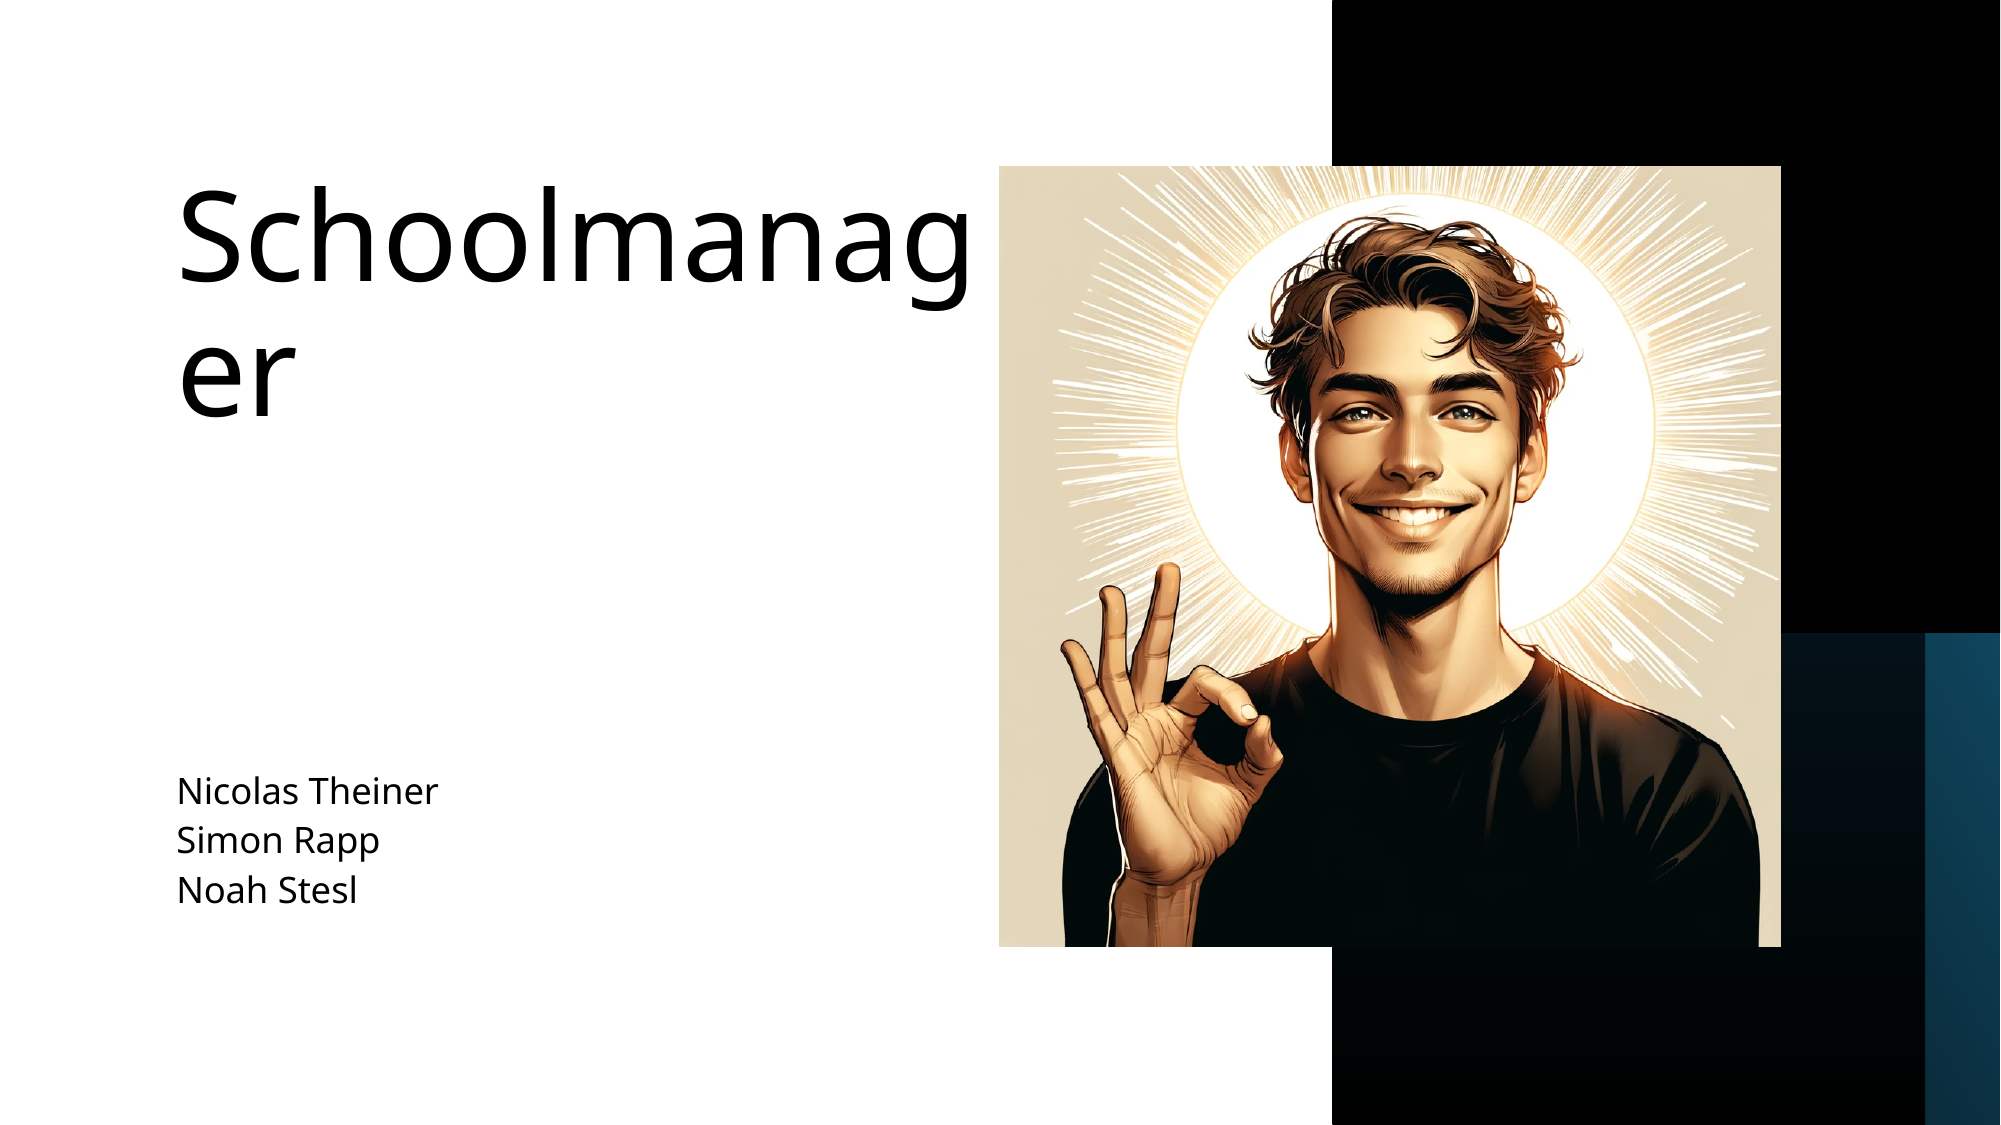

# Schoolmanager
Nicolas Theiner
Simon Rapp
Noah Stesl